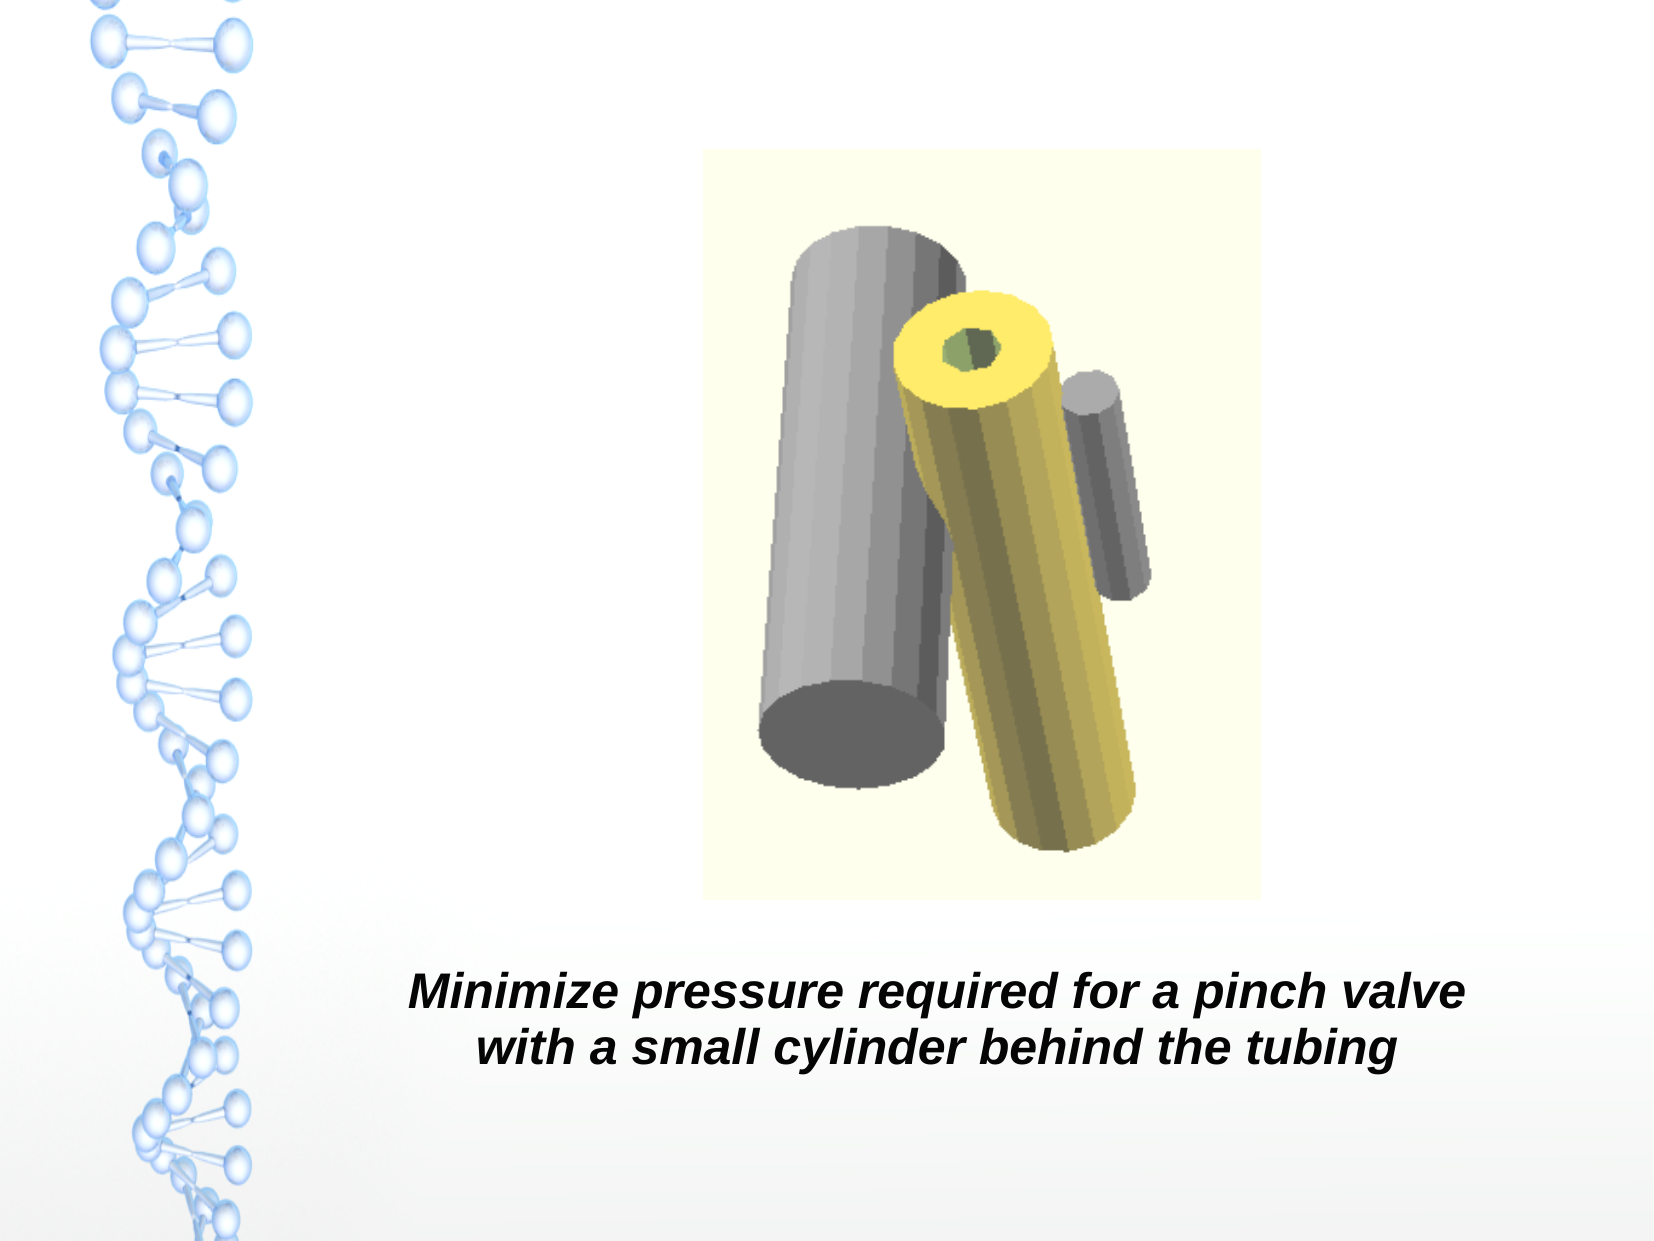

Minimize pressure required for a pinch valve with a small cylinder behind the tubing